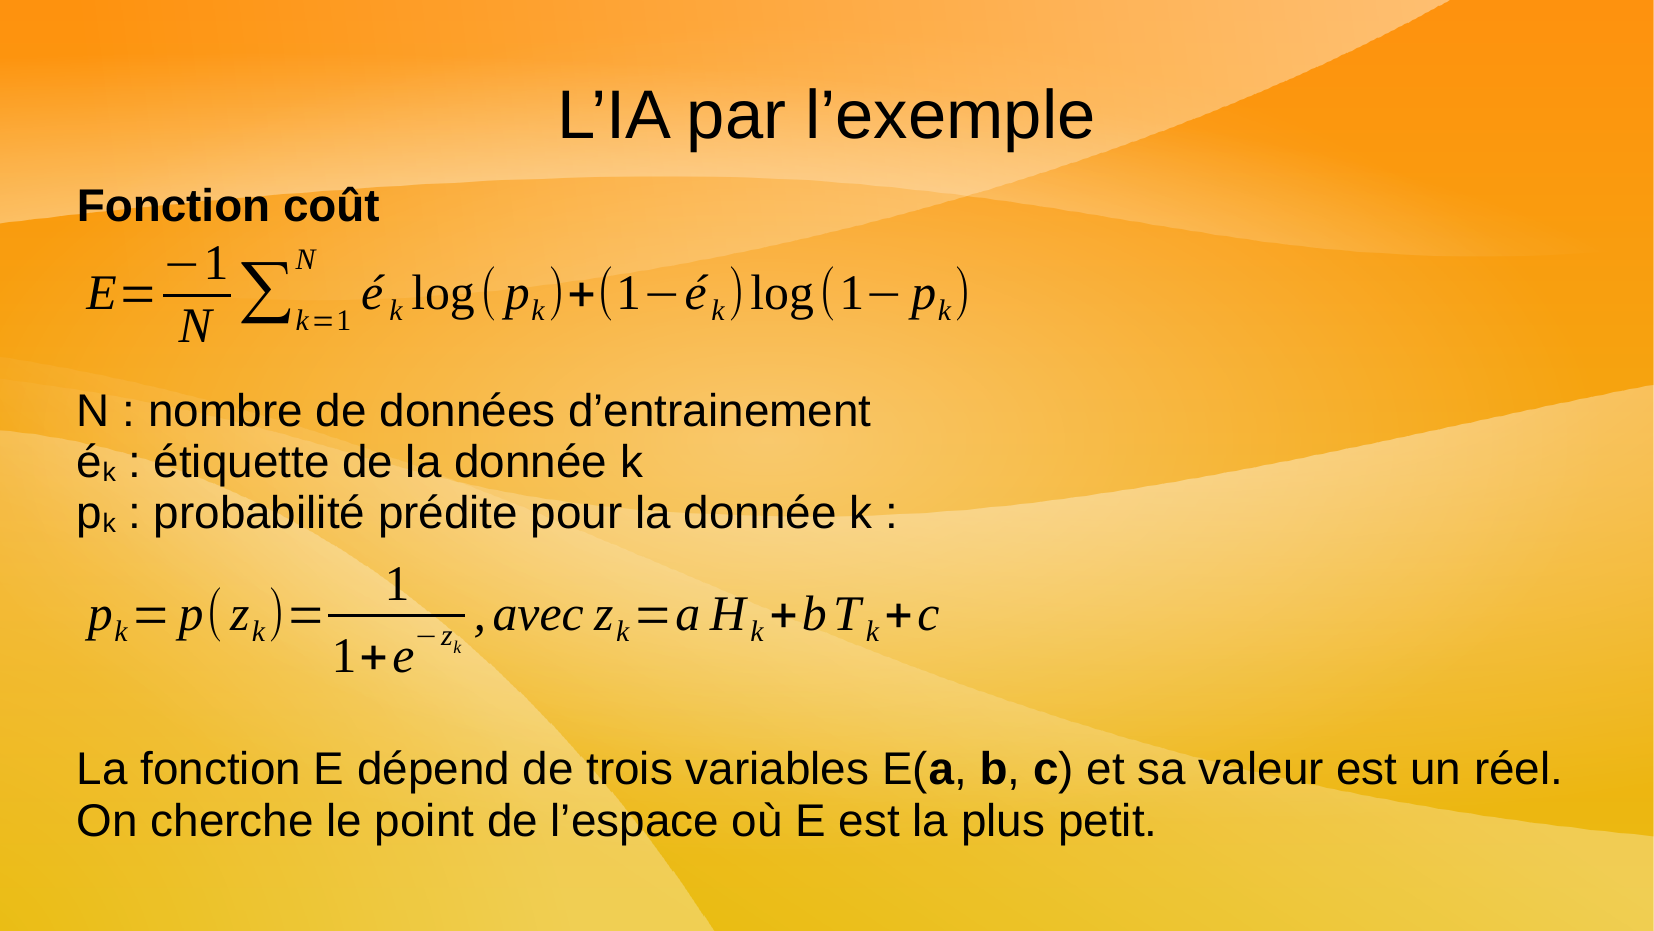

# L’IA par l’exemple
Fonction coût
N : nombre de données d’entrainement
ék : étiquette de la donnée k
pk : probabilité prédite pour la donnée k :
La fonction E dépend de trois variables E(a, b, c) et sa valeur est un réel.
On cherche le point de l’espace où E est la plus petit.